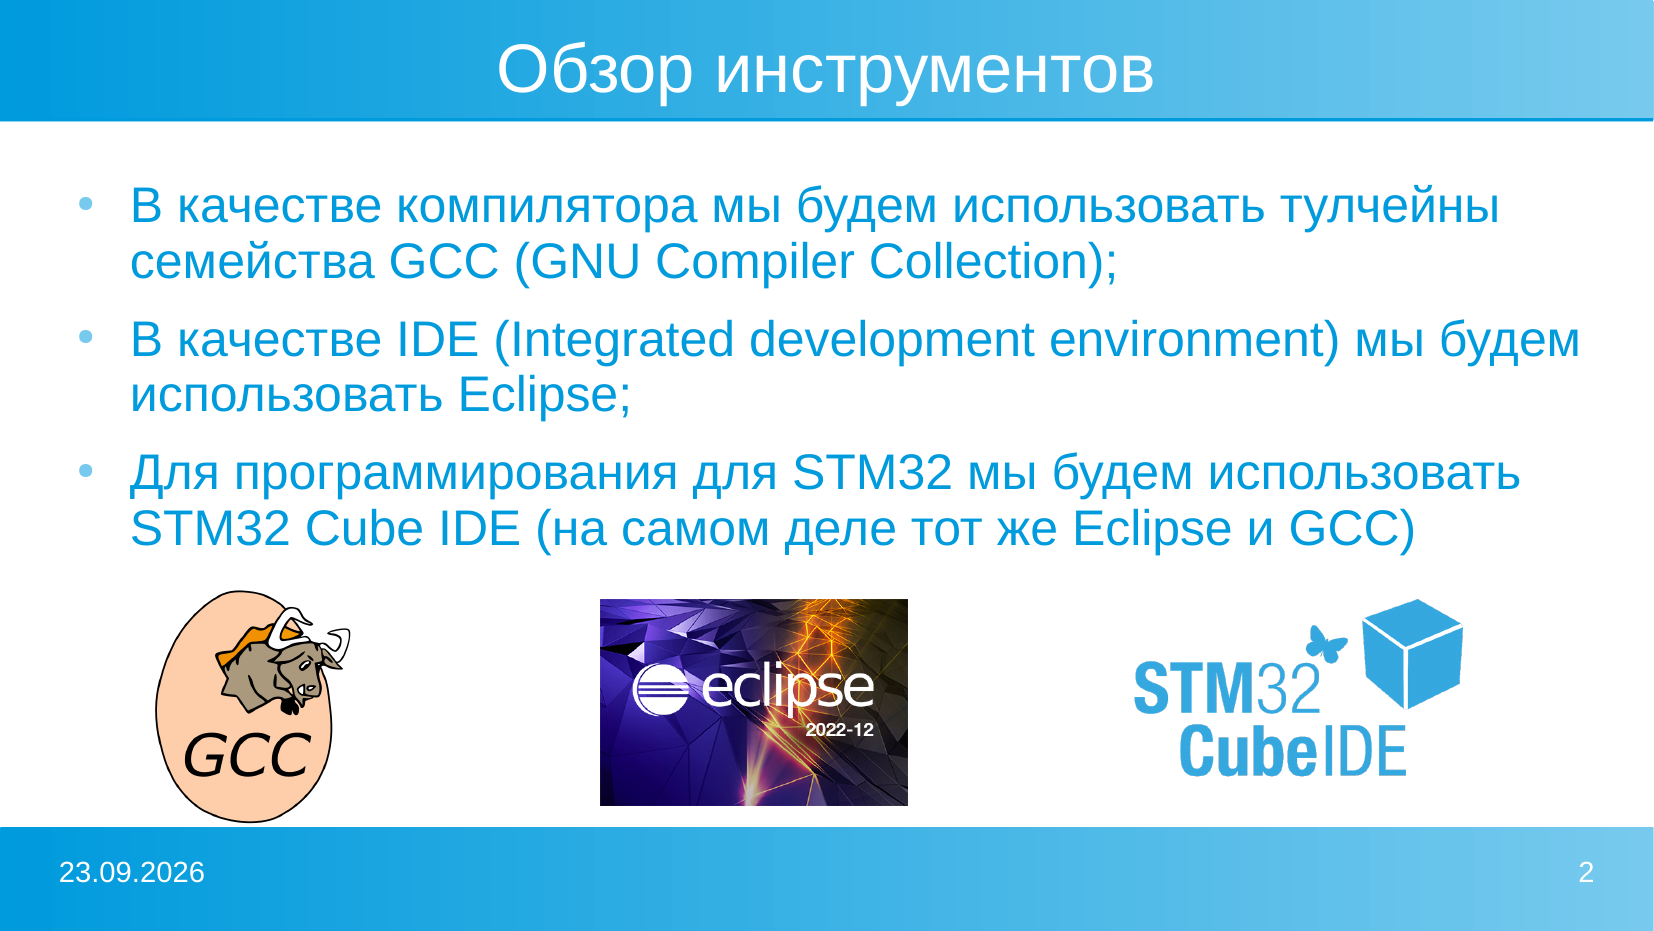

# Обзор инструментов
В качестве компилятора мы будем использовать тулчейны семейства GCC (GNU Compiler Collection);
В качестве IDE (Integrated development environment) мы будем использовать Eclipse;
Для программирования для STM32 мы будем использовать STM32 Cube IDE (на самом деле тот же Eclipse и GCC)
2